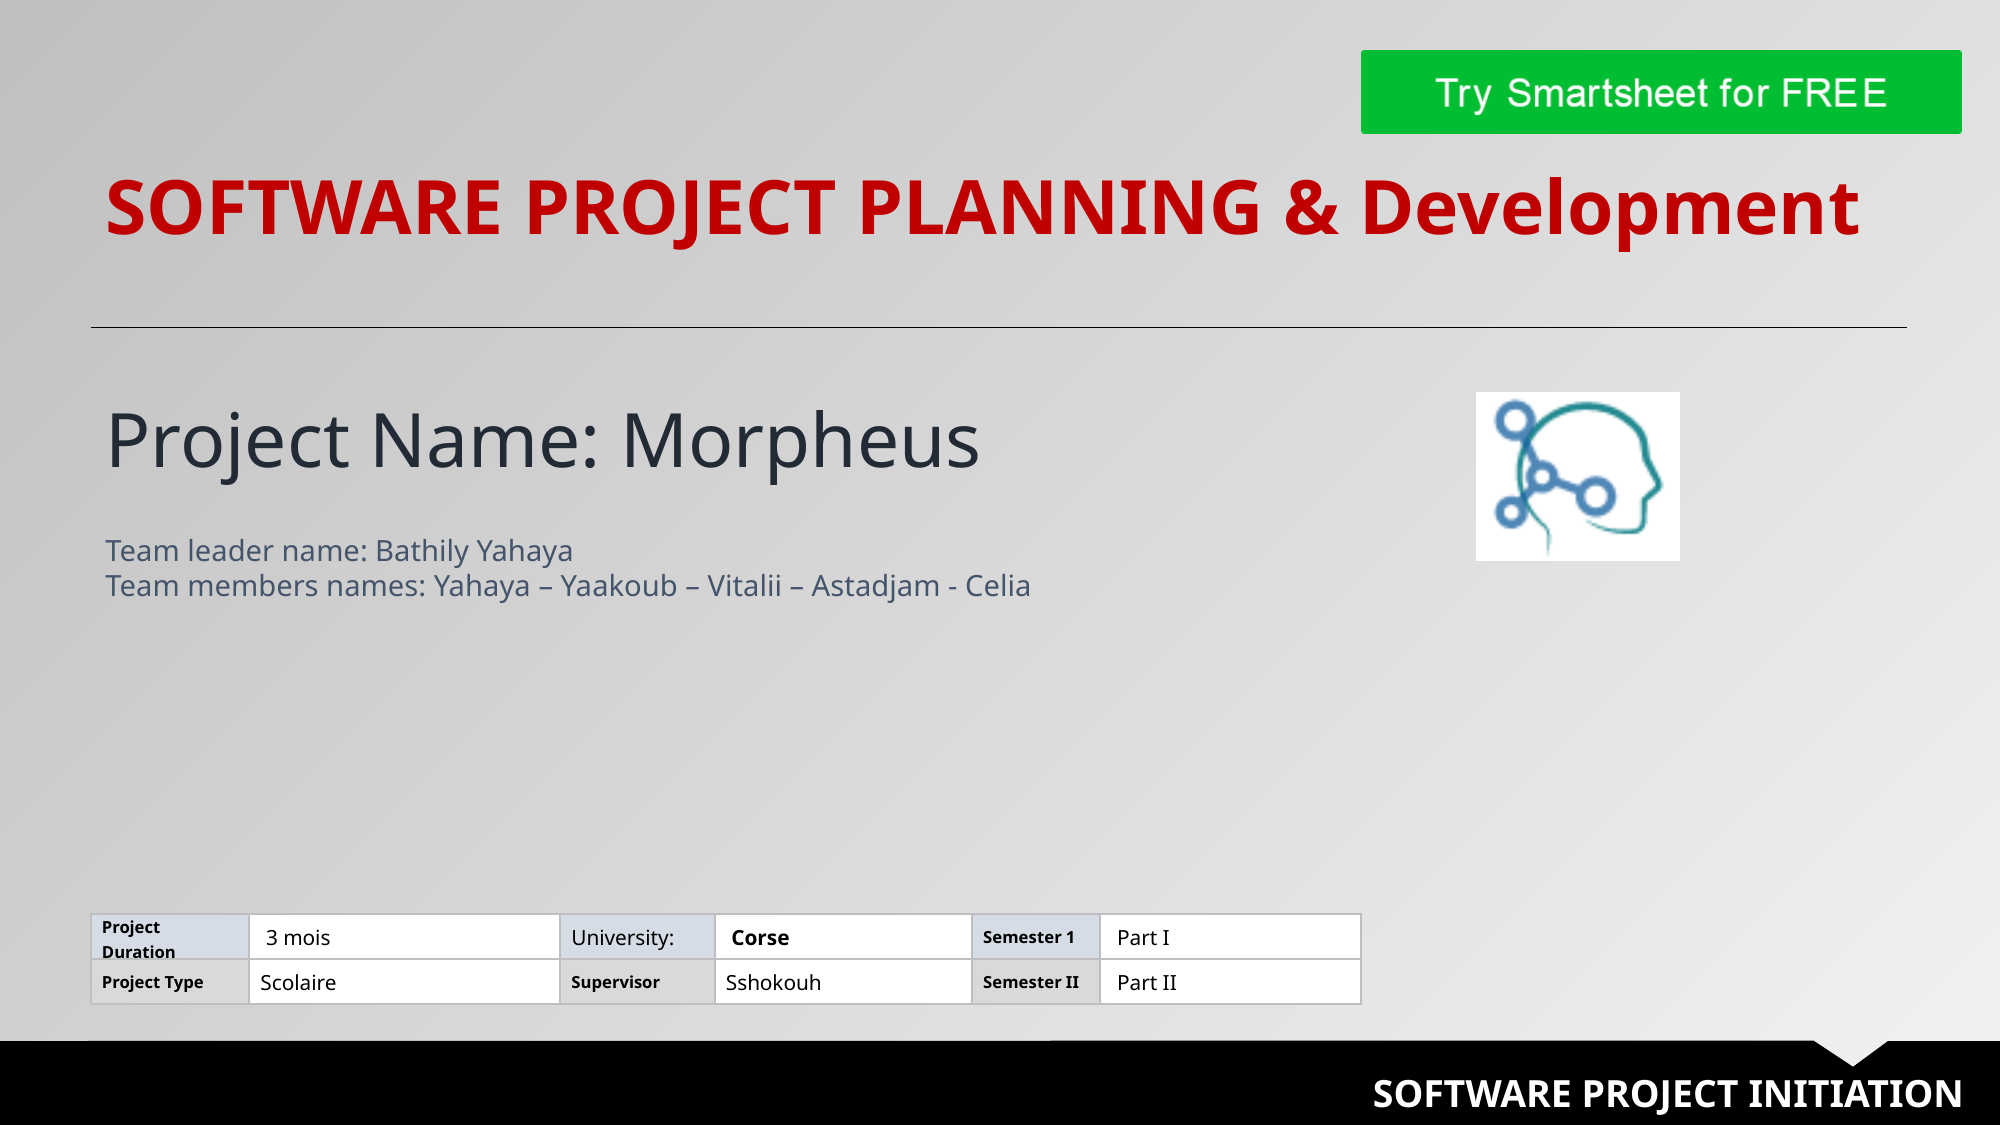

SOFTWARE PROJECT PLANNING & Development
Project Name: Morpheus
Team leader name: Bathily Yahaya
Team members names: Yahaya – Yaakoub – Vitalii – Astadjam - Celia
| Project Duration | 3 mois | University: | Corse | Semester 1 | Part I |
| --- | --- | --- | --- | --- | --- |
| Project Type | Scolaire | Supervisor | Sshokouh | Semester II | Part II |
SOFTWARE PROJECT INITIATION